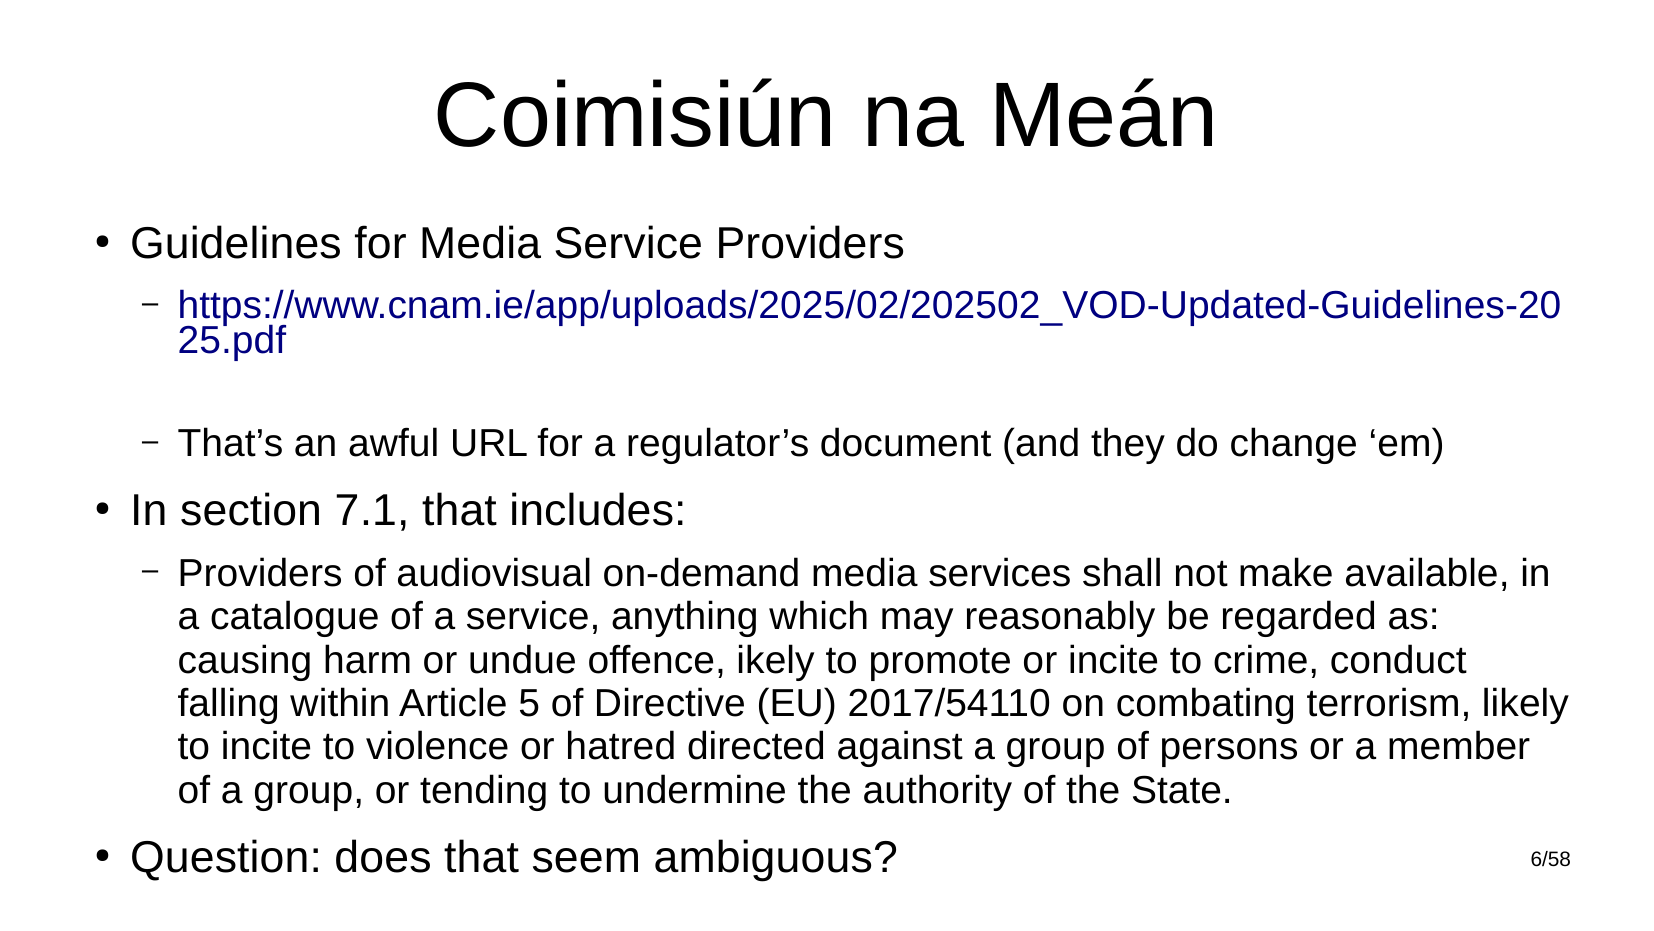

# Coimisiún na Meán
Guidelines for Media Service Providers
https://www.cnam.ie/app/uploads/2025/02/202502_VOD-Updated-Guidelines-2025.pdf
That’s an awful URL for a regulator’s document (and they do change ‘em)
In section 7.1, that includes:
Providers of audiovisual on-demand media services shall not make available, in a catalogue of a service, anything which may reasonably be regarded as: causing harm or undue offence, ikely to promote or incite to crime, conduct falling within Article 5 of Directive (EU) 2017/54110 on combating terrorism, likely to incite to violence or hatred directed against a group of persons or a member of a group, or tending to undermine the authority of the State.
Question: does that seem ambiguous?
6